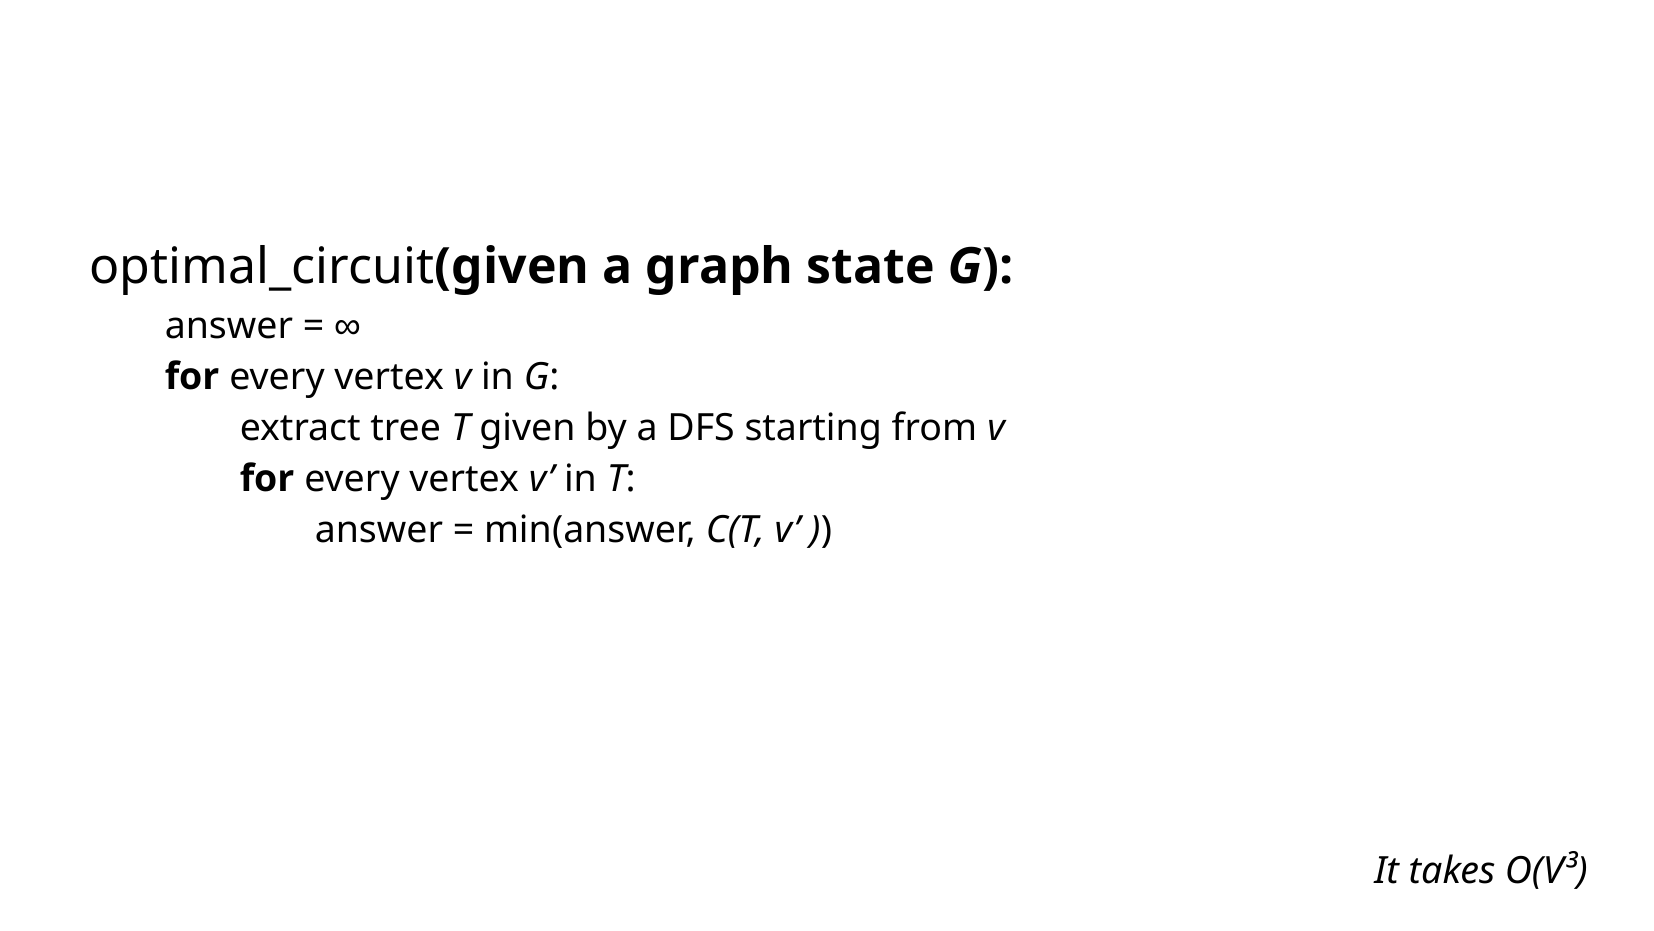

optimal_circuit(given a graph state G):
	answer = ∞
	for every vertex v in G:
		extract tree T given by a DFS starting from v
		for every vertex v’ in T:
			answer = min(answer, C(T, v’ ))
It takes O(V³)